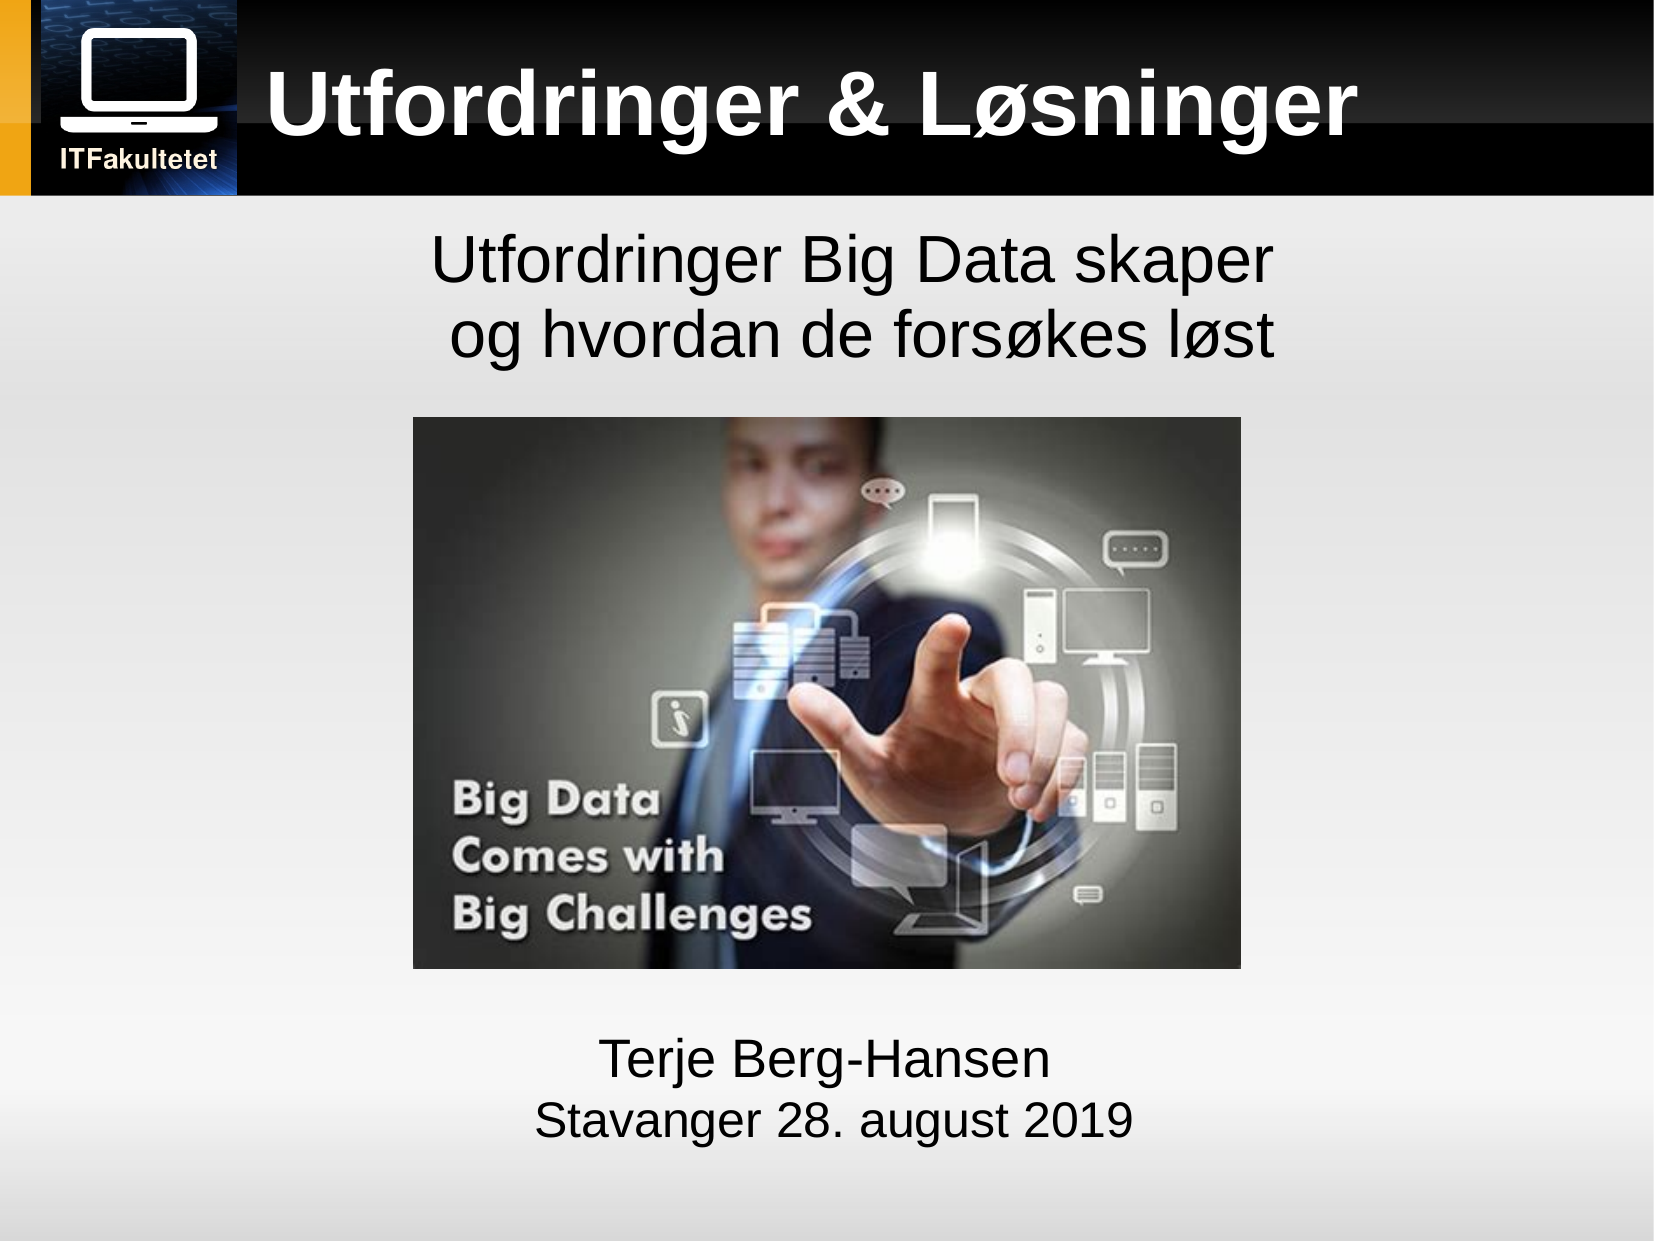

# Utfordringer & Løsninger
Utfordringer Big Data skaper
og hvordan de forsøkes løst
Terje Berg-Hansen
Stavanger 28. august 2019